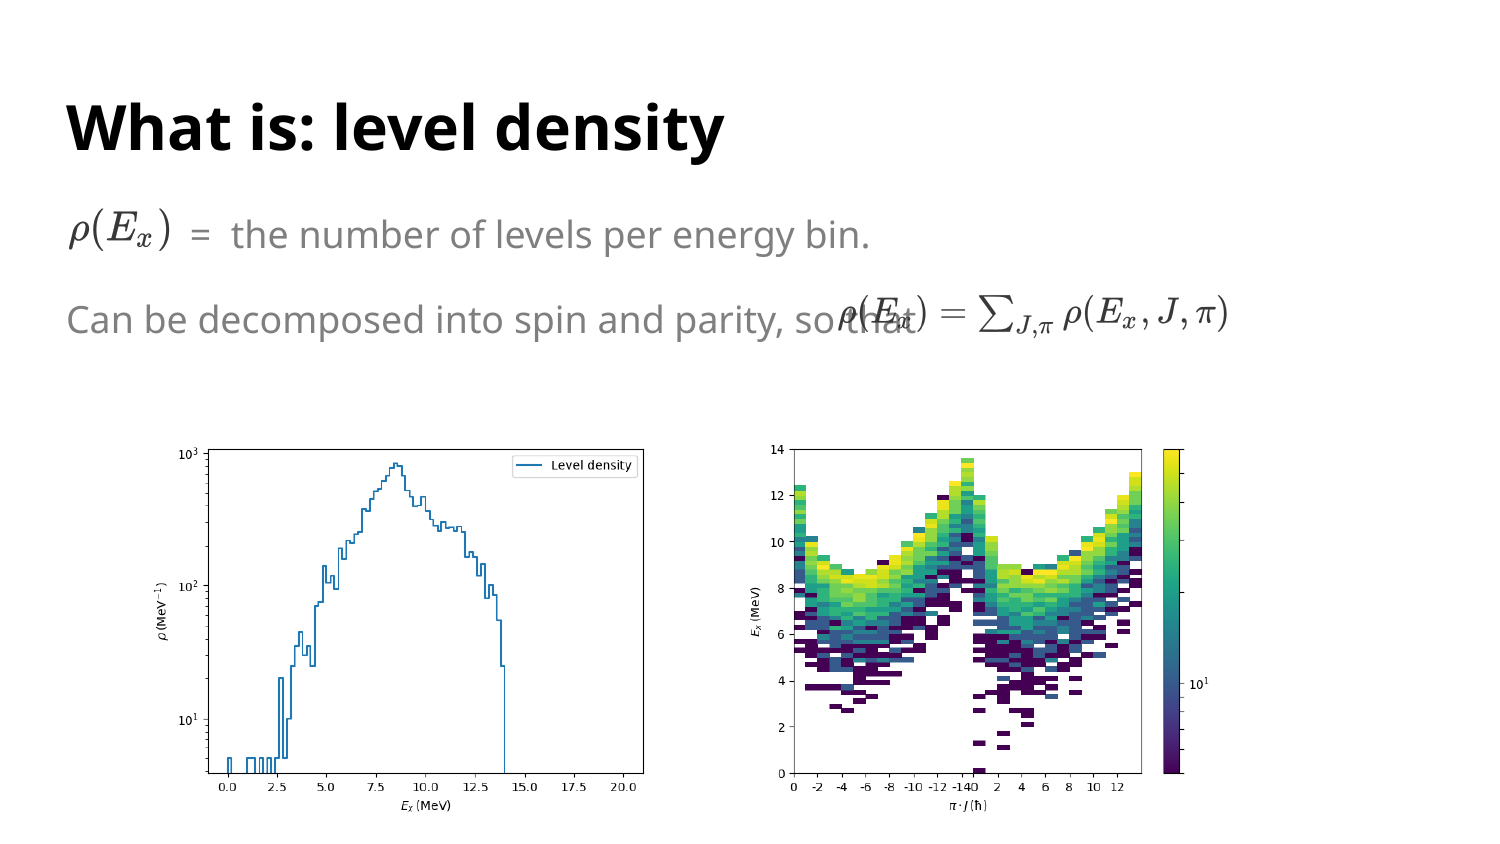

# What is: level density
 = the number of levels per energy bin.
Can be decomposed into spin and parity, so that